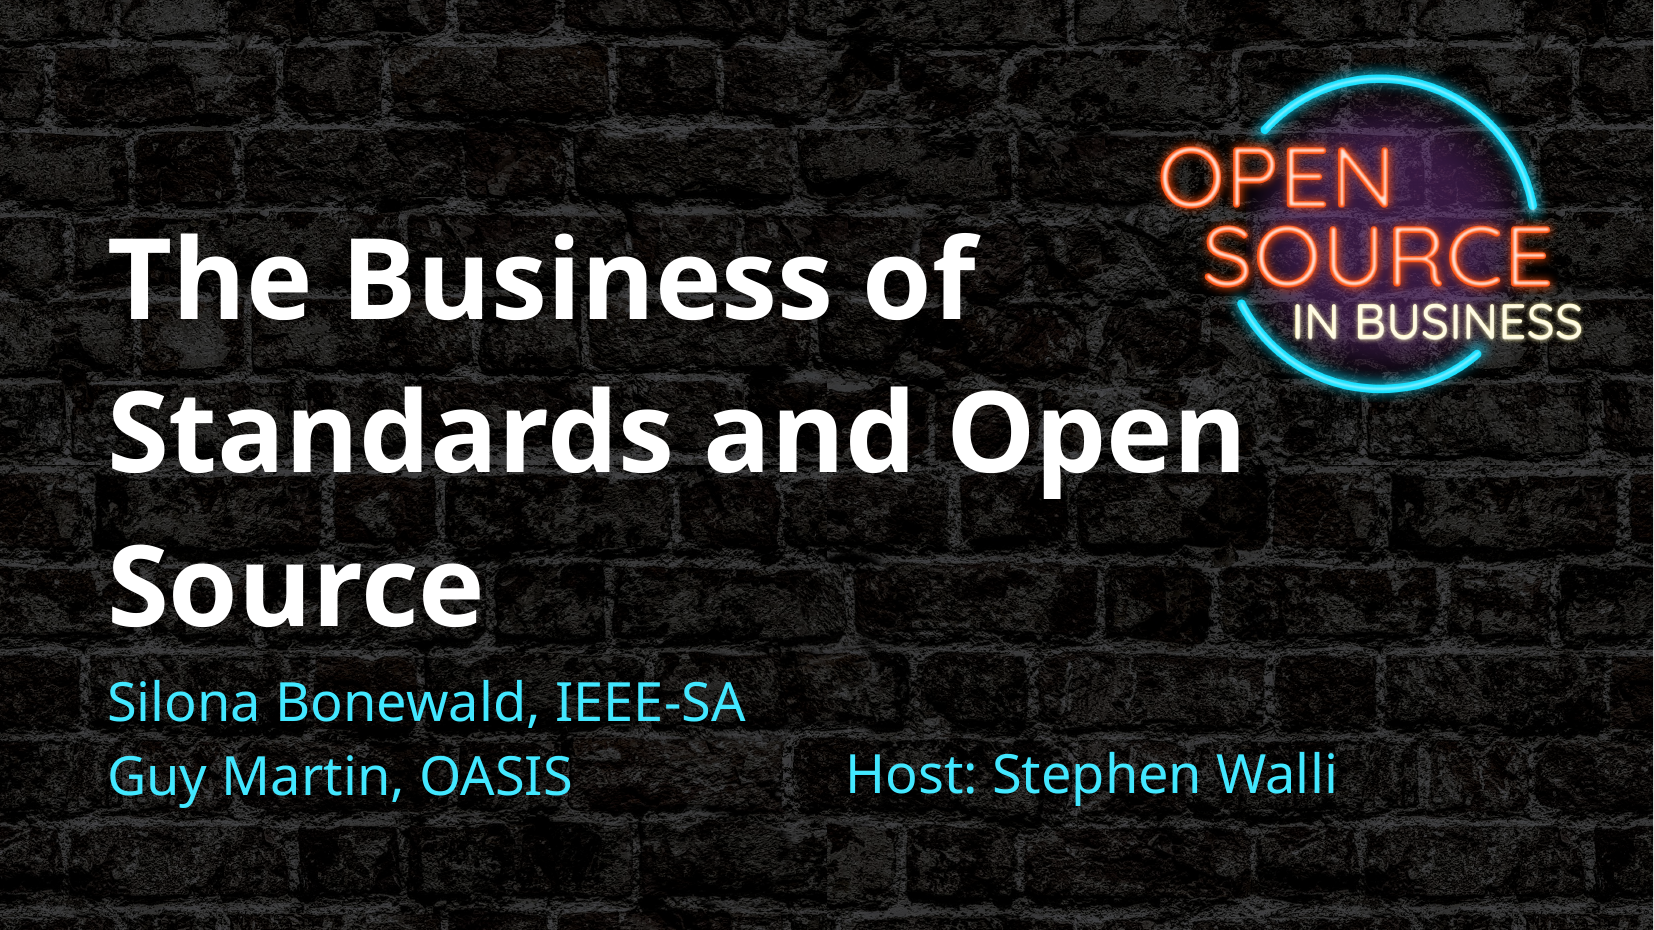

# The Business of Standards and Open Source
Host: Stephen Walli
Silona Bonewald, IEEE-SA
Guy Martin, OASIS